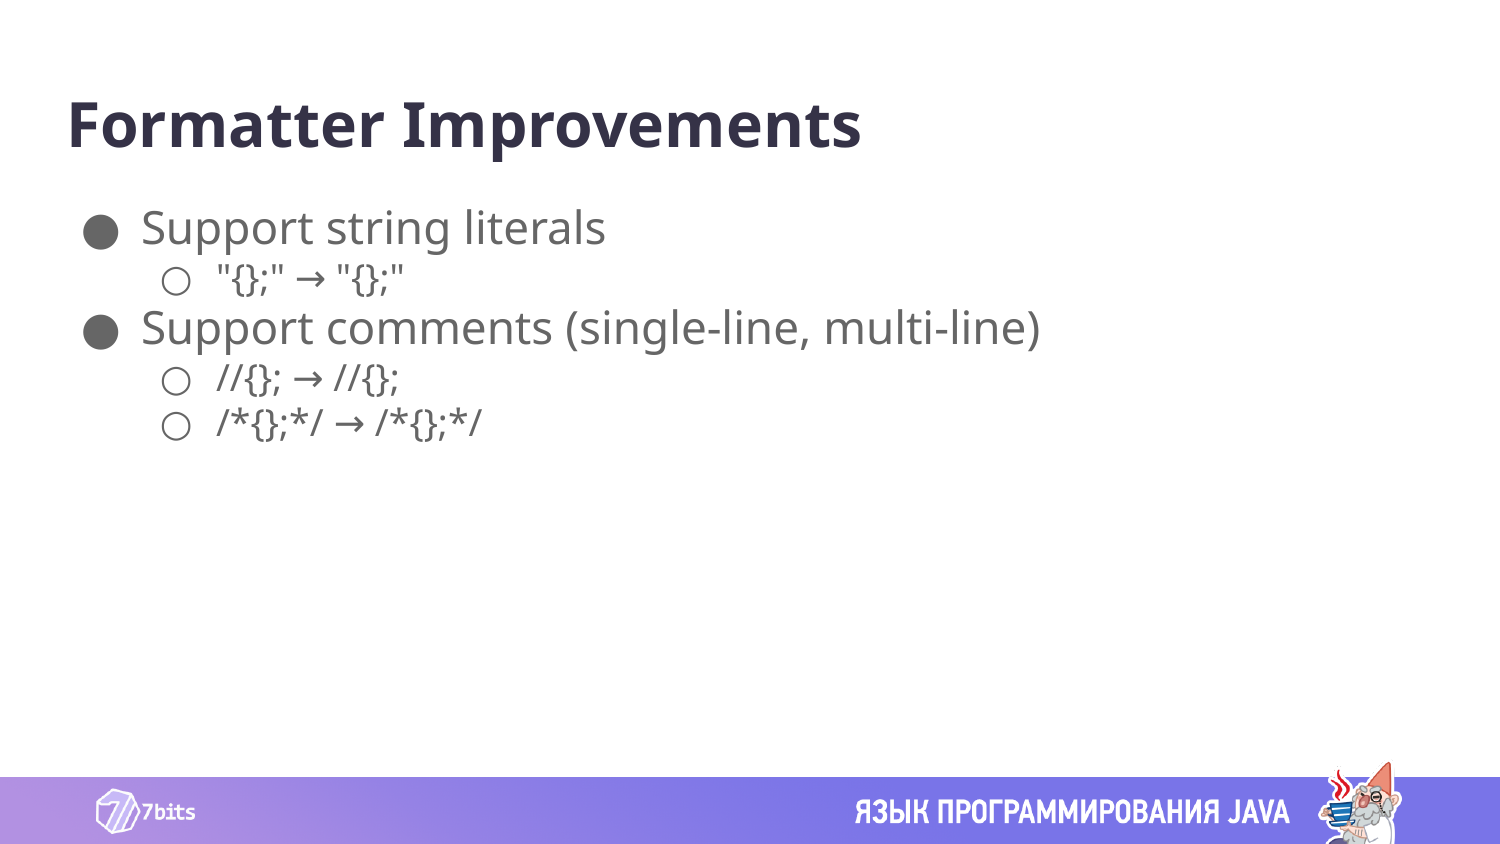

# Formatter Improvements
Support string literals
"{};" → "{};"
Support comments (single-line, multi-line)
//{}; → //{};
/*{};*/ → /*{};*/